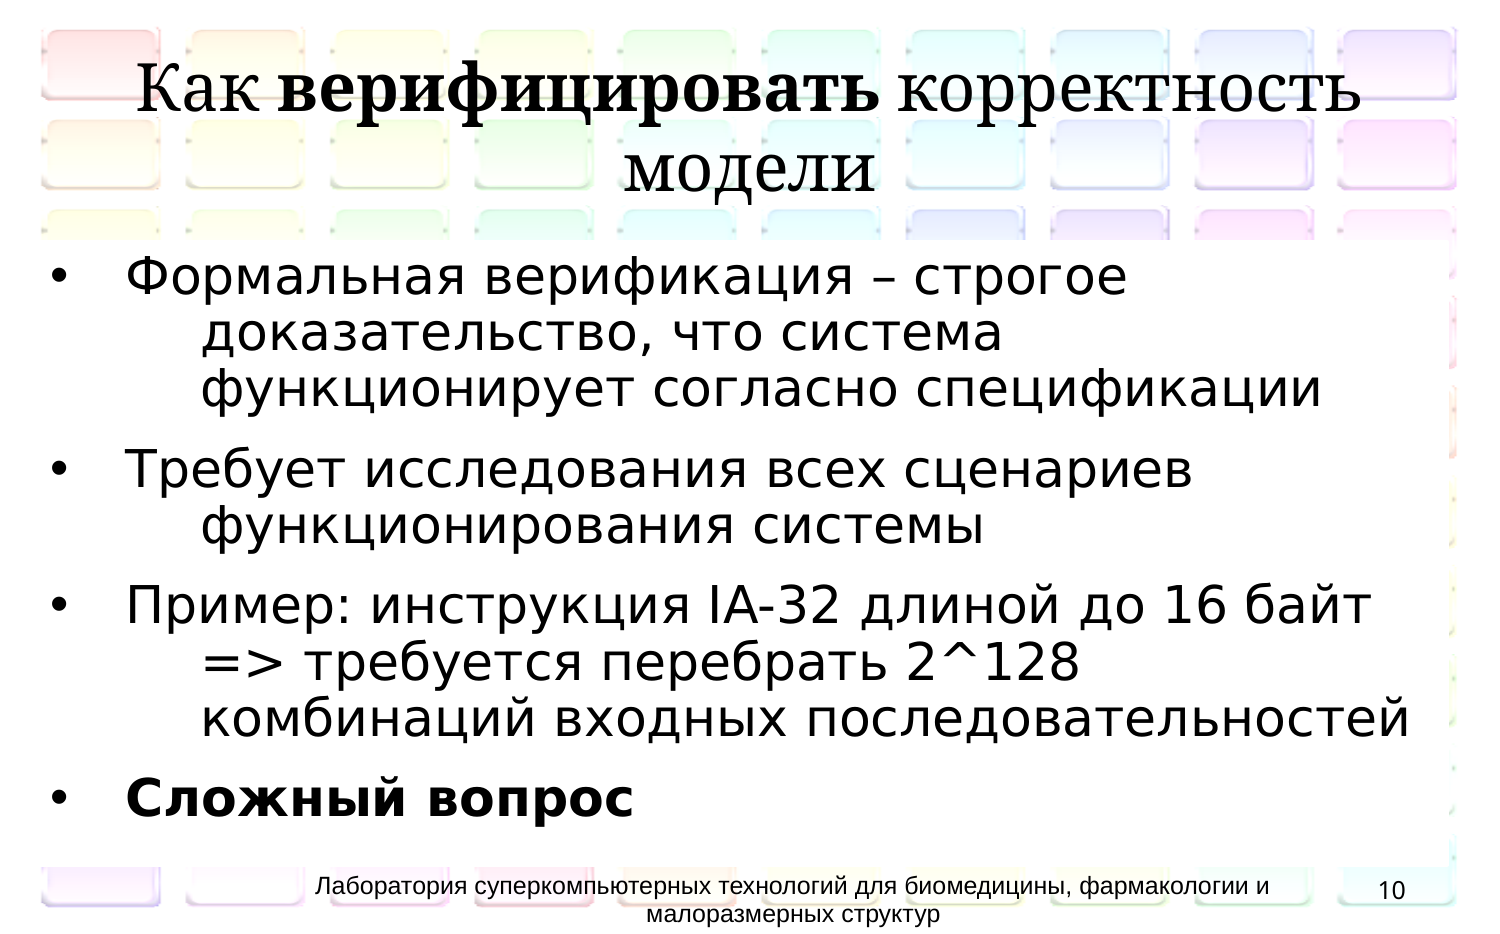

# Как верифицировать корректность модели
Формальная верификация – строгое доказательство, что система функционирует согласно спецификации
Требует исследования всех сценариев функционирования системы
Пример: инструкция IA-32 длиной до 16 байт => требуется перебрать 2^128 комбинаций входных последовательностей
Сложный вопрос
Лаборатория суперкомпьютерных технологий для биомедицины, фармакологии и малоразмерных структур